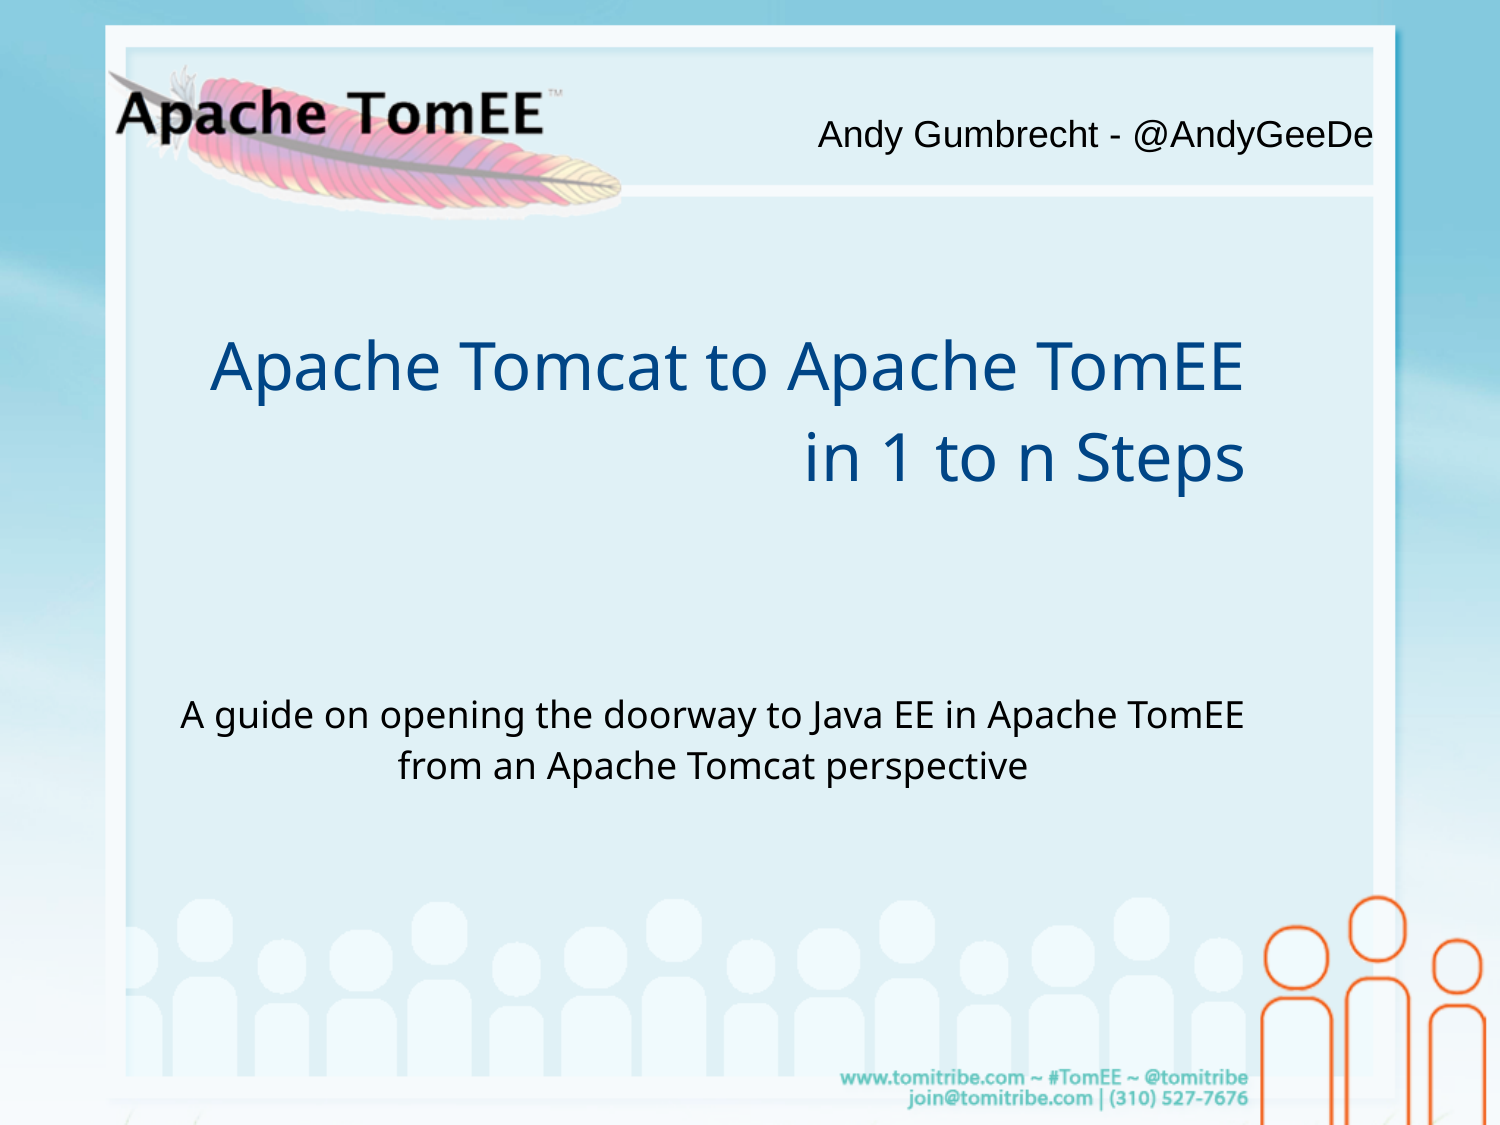

Andy Gumbrecht - @AndyGeeDe
Apache Tomcat to Apache TomEE
in 1 to n Steps
A guide on opening the doorway to Java EE in Apache TomEE
from an Apache Tomcat perspective